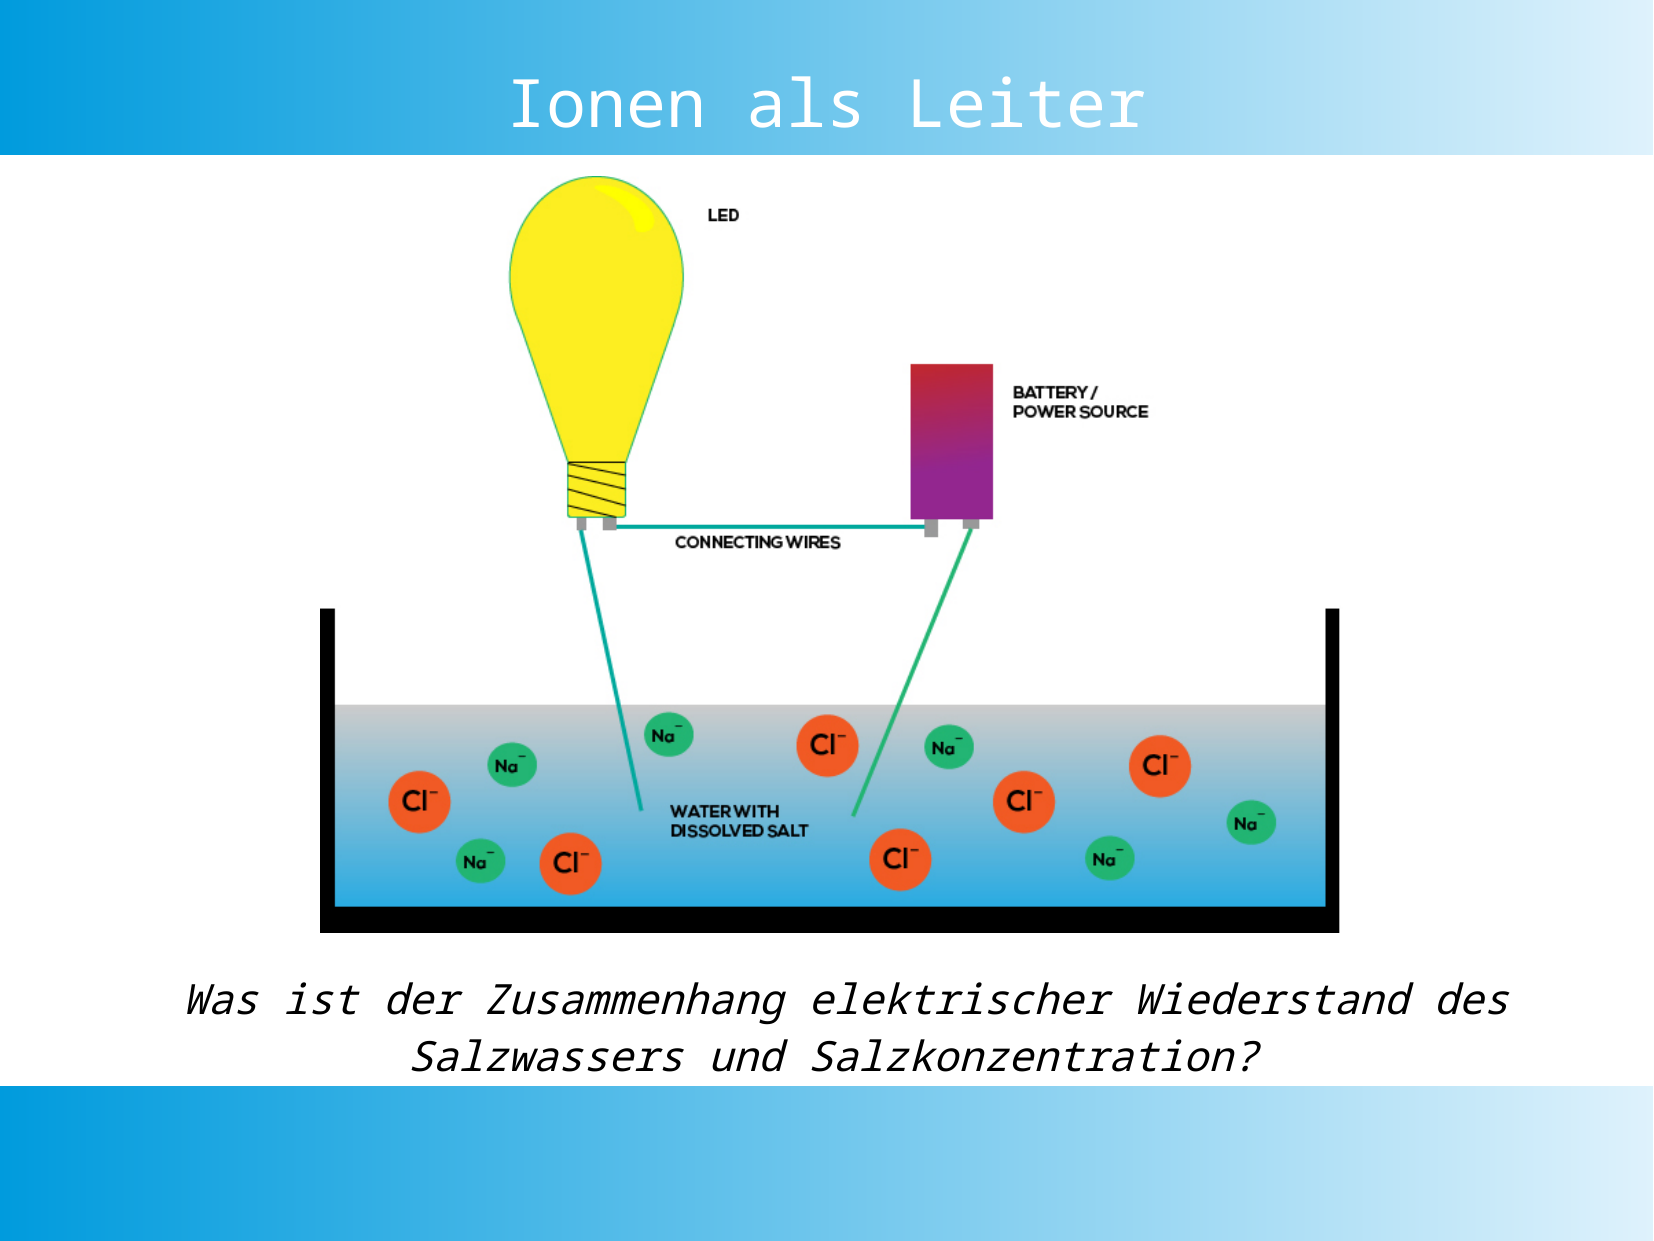

# Ionen als Leiter
Was ist der Zusammenhang elektrischer Wiederstand des Salzwassers und Salzkonzentration?